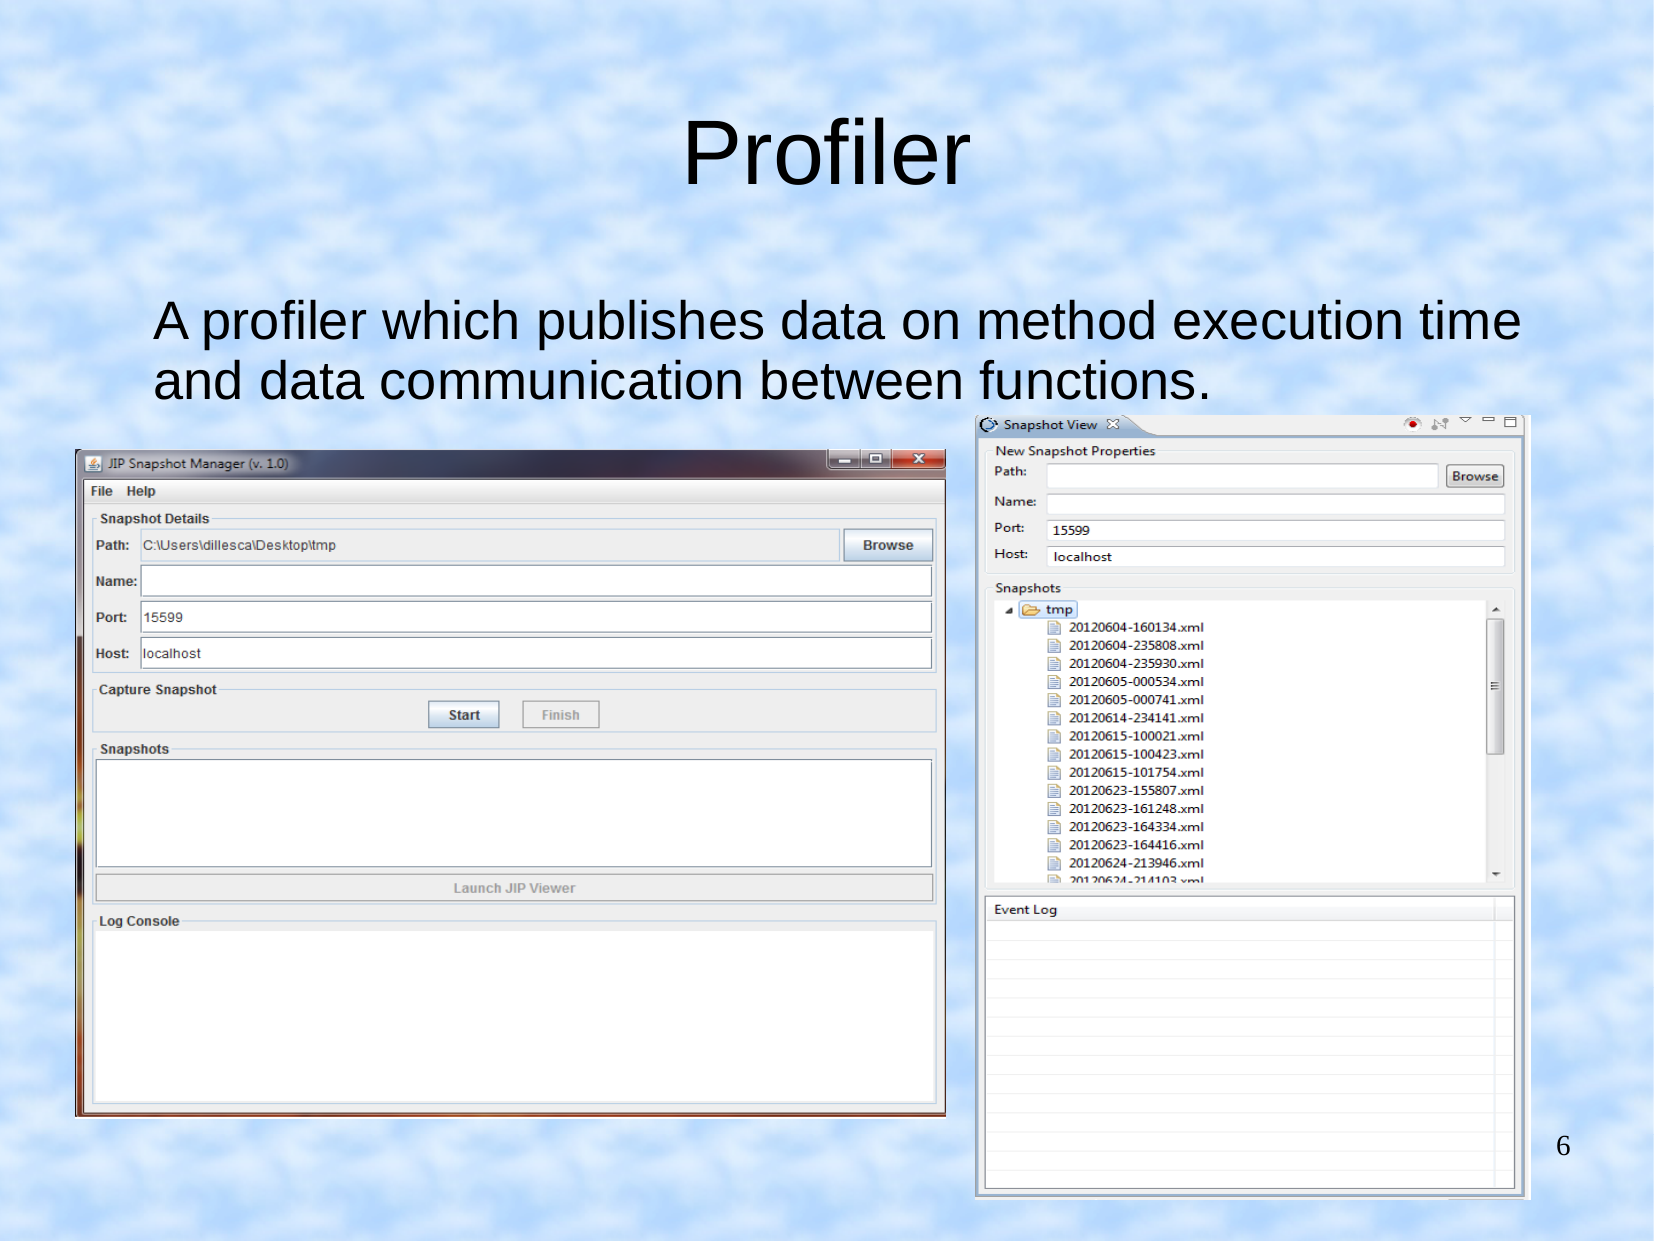

# Profiler
A profiler which publishes data on method execution time and data communication between functions.
6